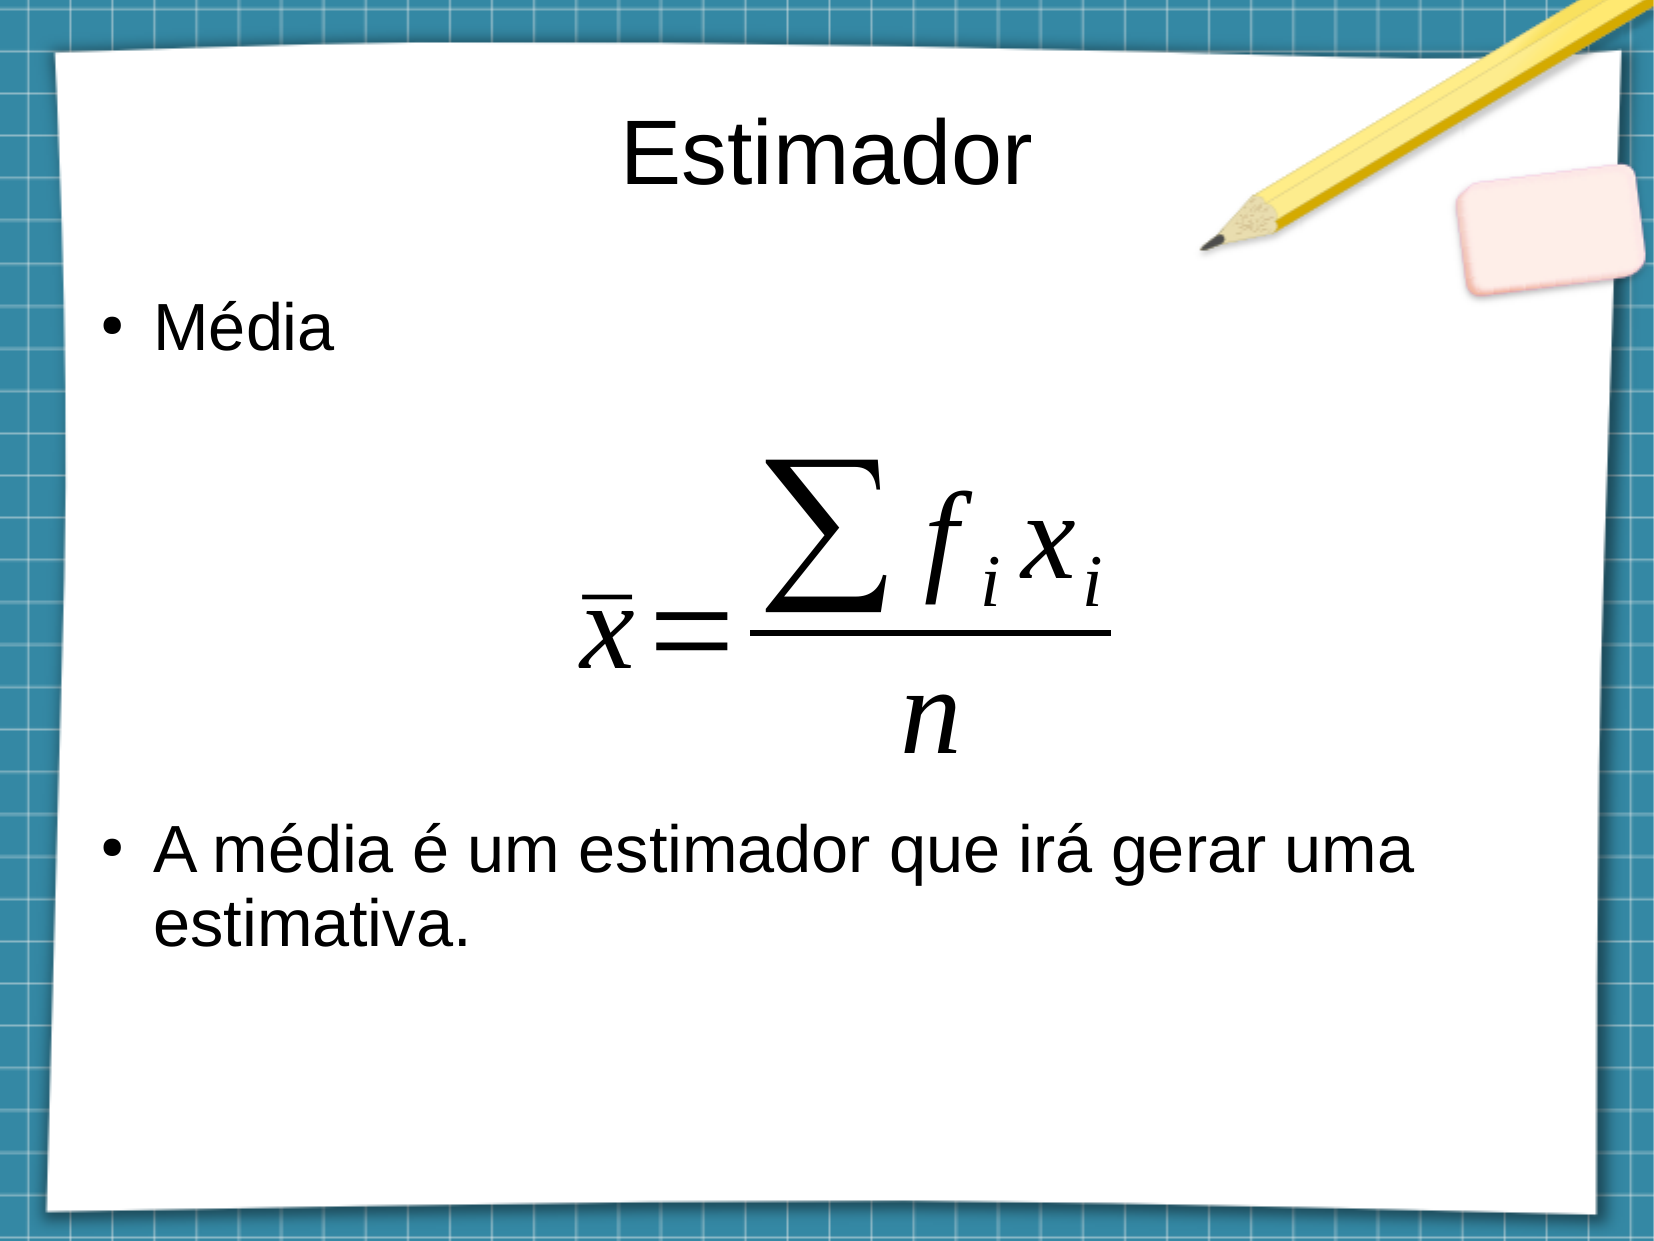

# Estimador
Média
A média é um estimador que irá gerar uma estimativa.